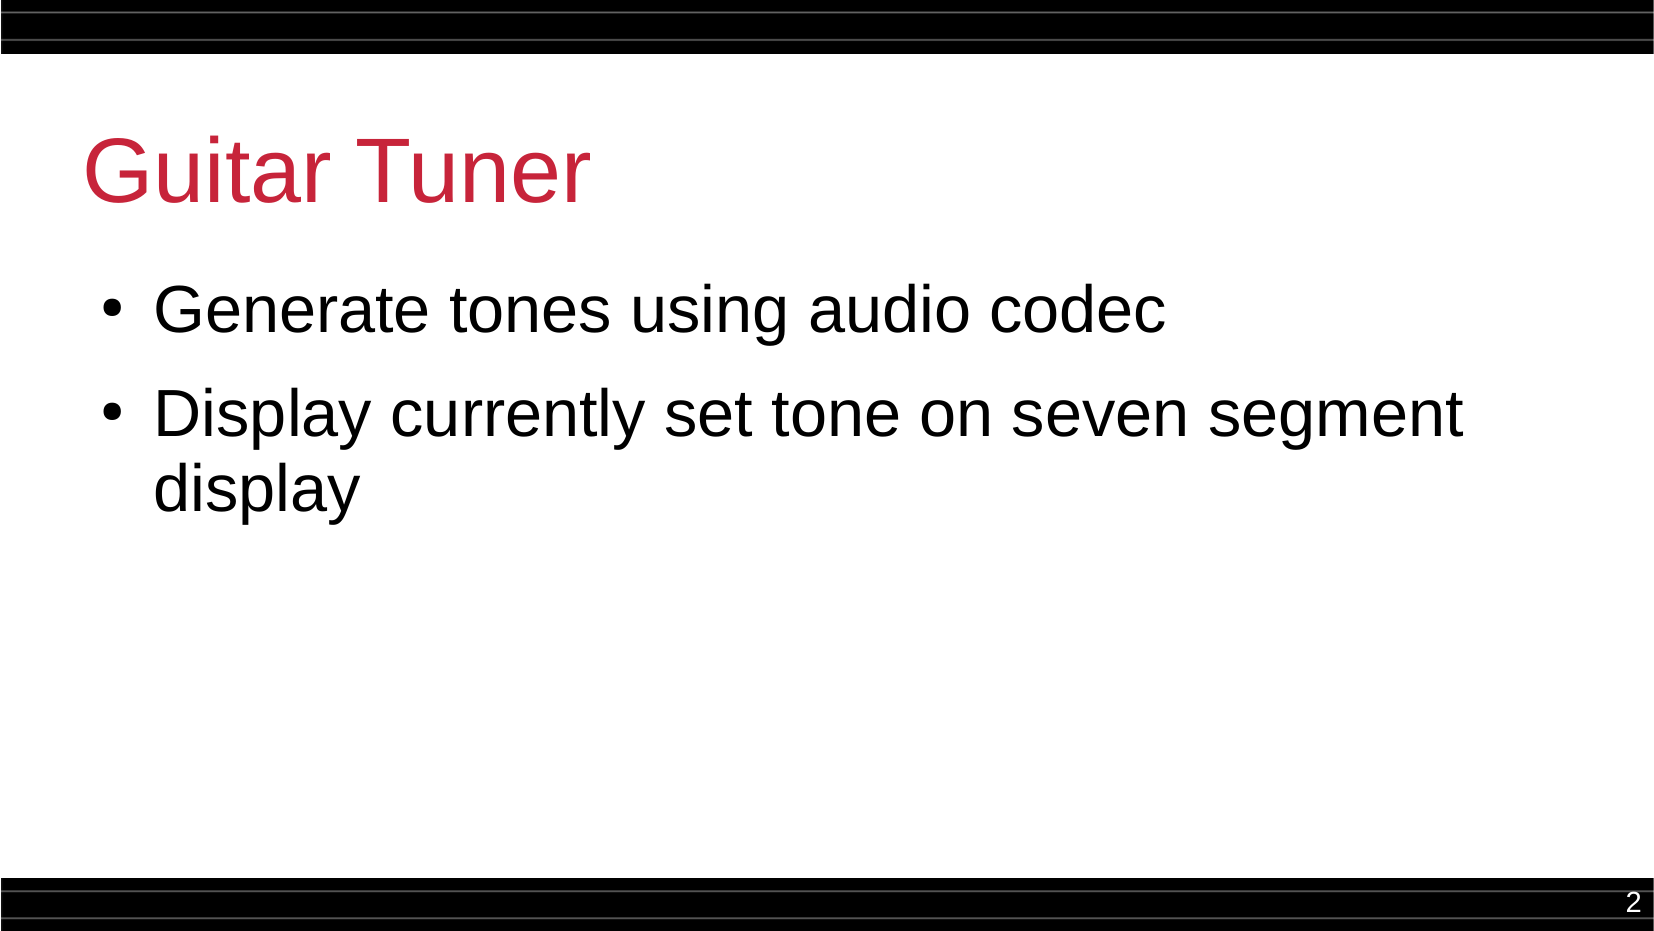

# Guitar Tuner
Generate tones using audio codec
Display currently set tone on seven segment display